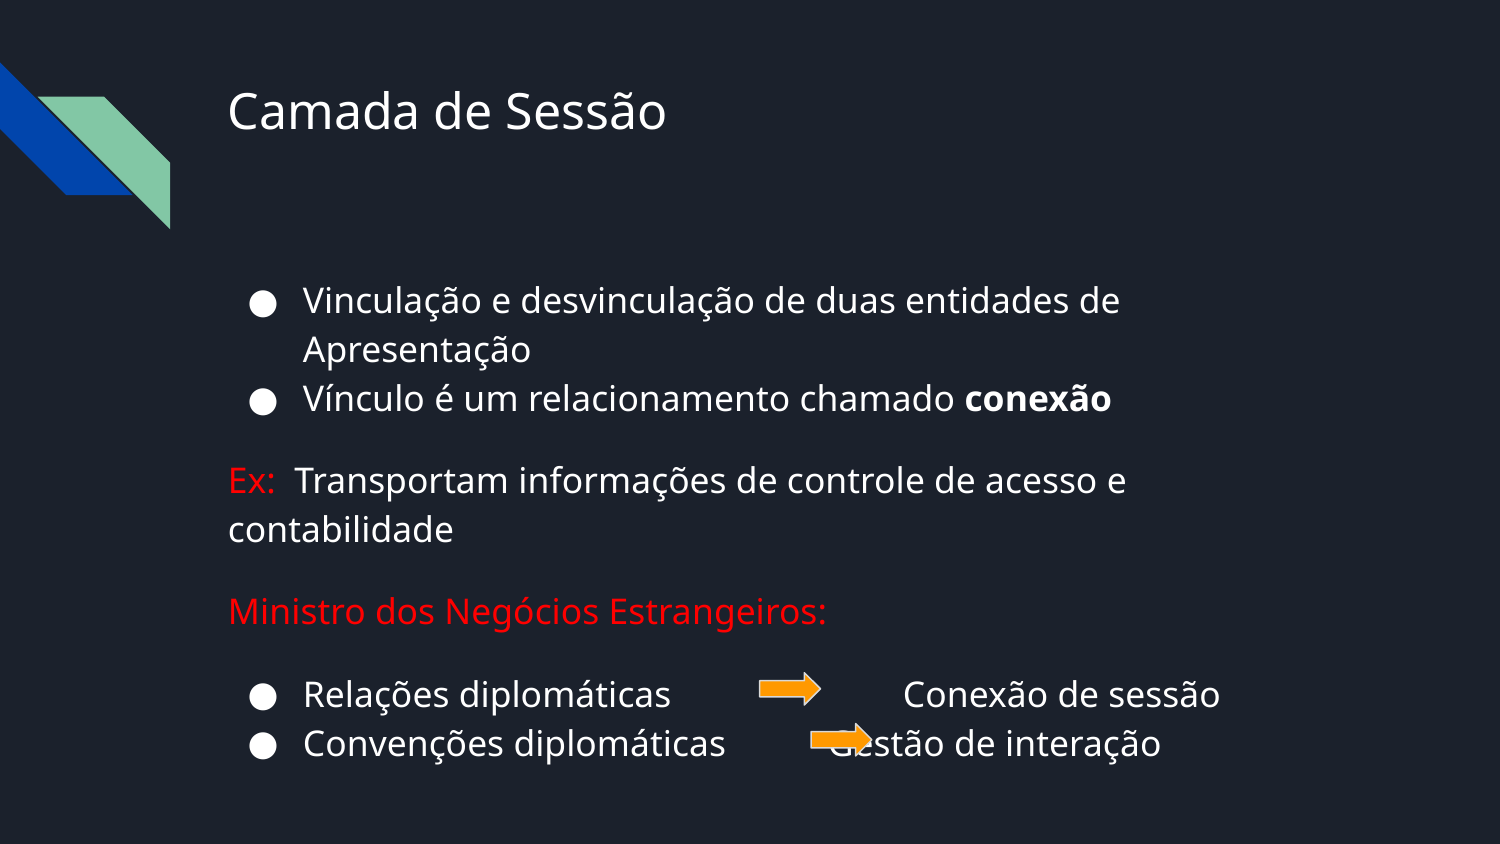

# Camada de Sessão
Vinculação e desvinculação de duas entidades de Apresentação
Vínculo é um relacionamento chamado conexão
Ex: Transportam informações de controle de acesso e contabilidade
Ministro dos Negócios Estrangeiros:
Relações diplomáticas 			Conexão de sessão
Convenções diplomáticas		Gestão de interação